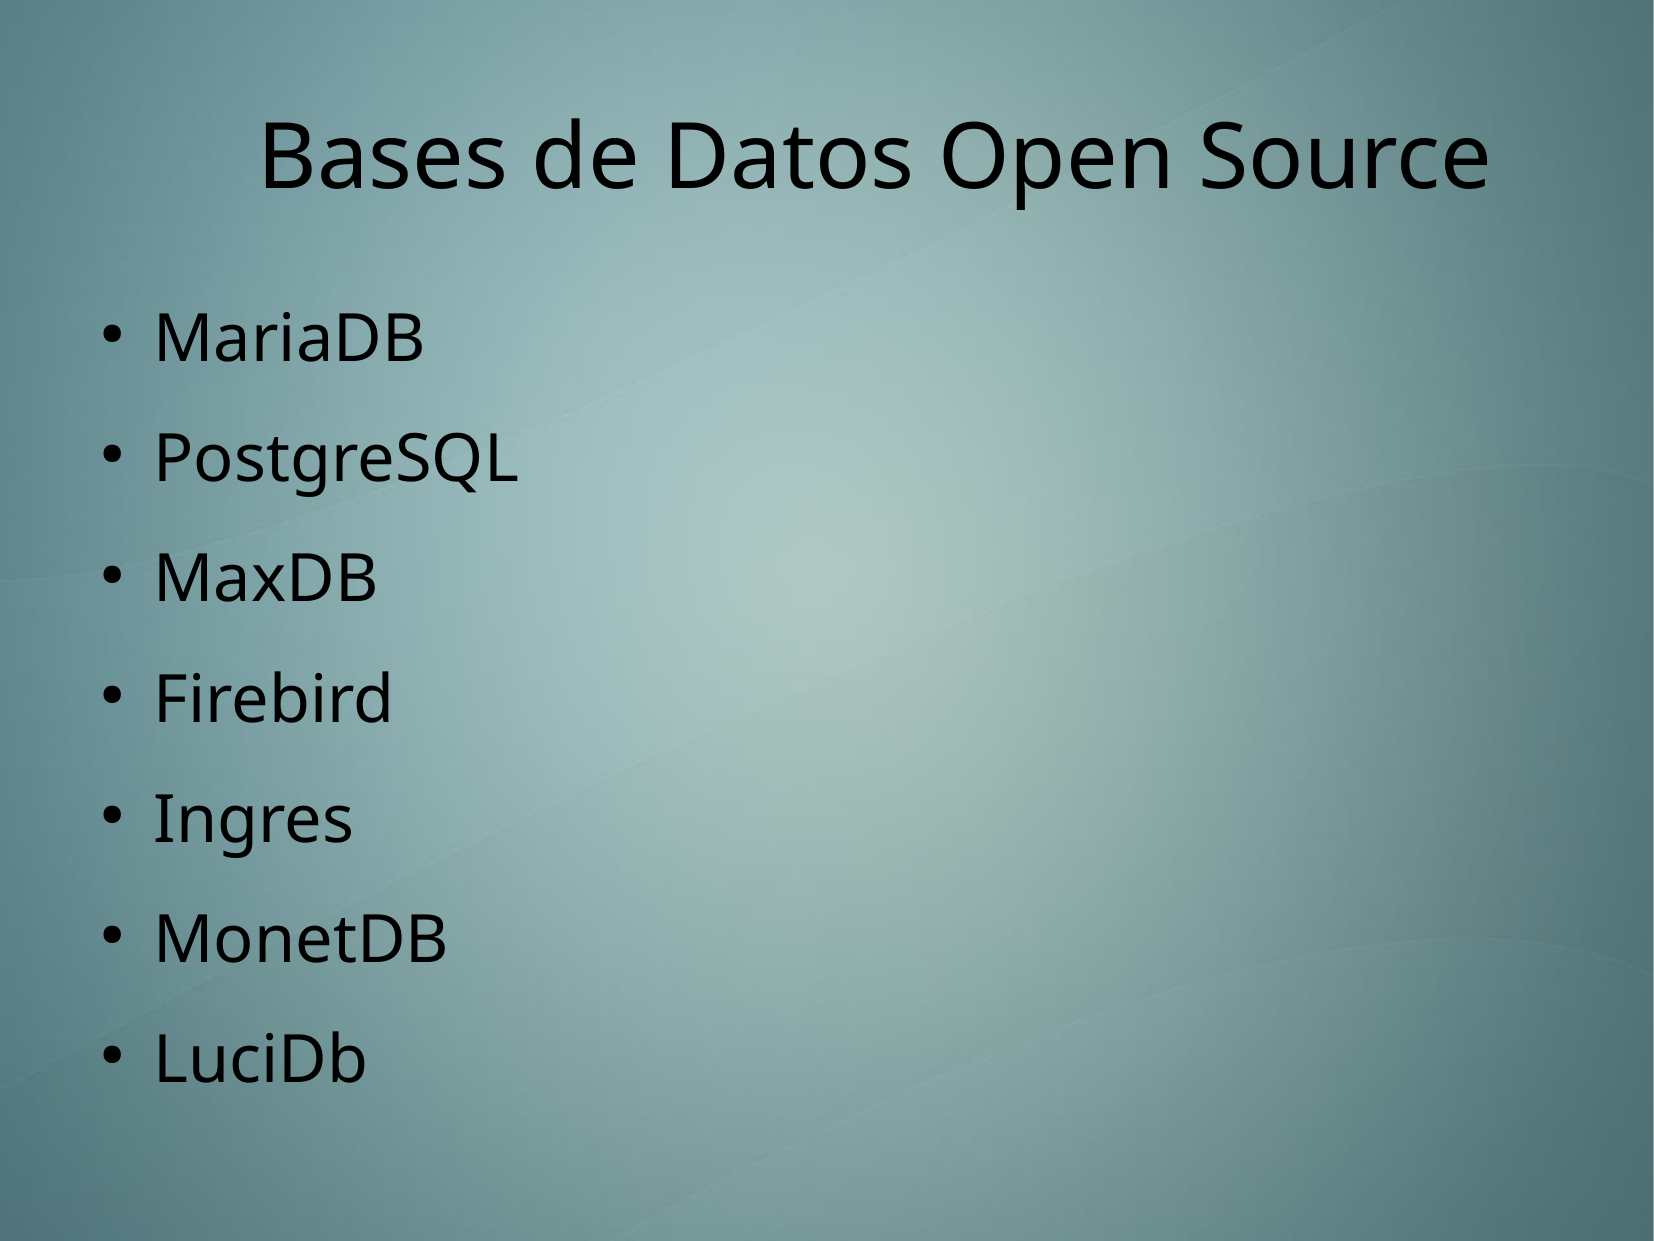

# Bases de Datos Open Source
MariaDB
PostgreSQL
MaxDB
Firebird
Ingres
MonetDB
LuciDb